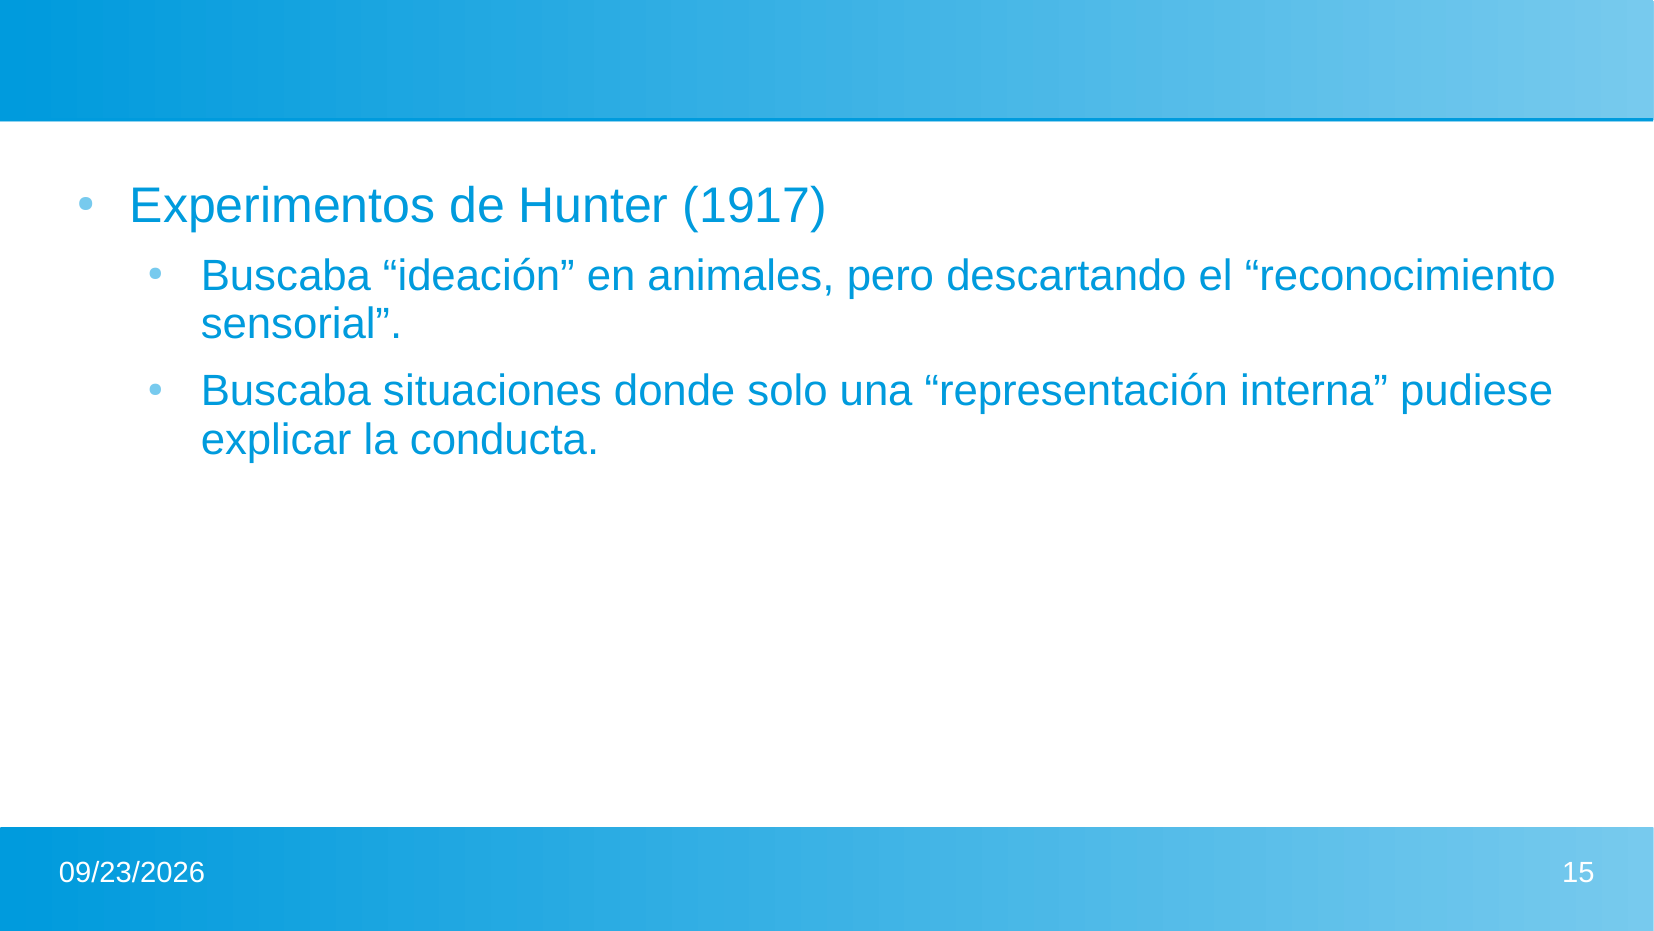

# Experimentos de Hunter (1917)
Buscaba “ideación” en animales, pero descartando el “reconocimiento sensorial”.
Buscaba situaciones donde solo una “representación interna” pudiese explicar la conducta.
15